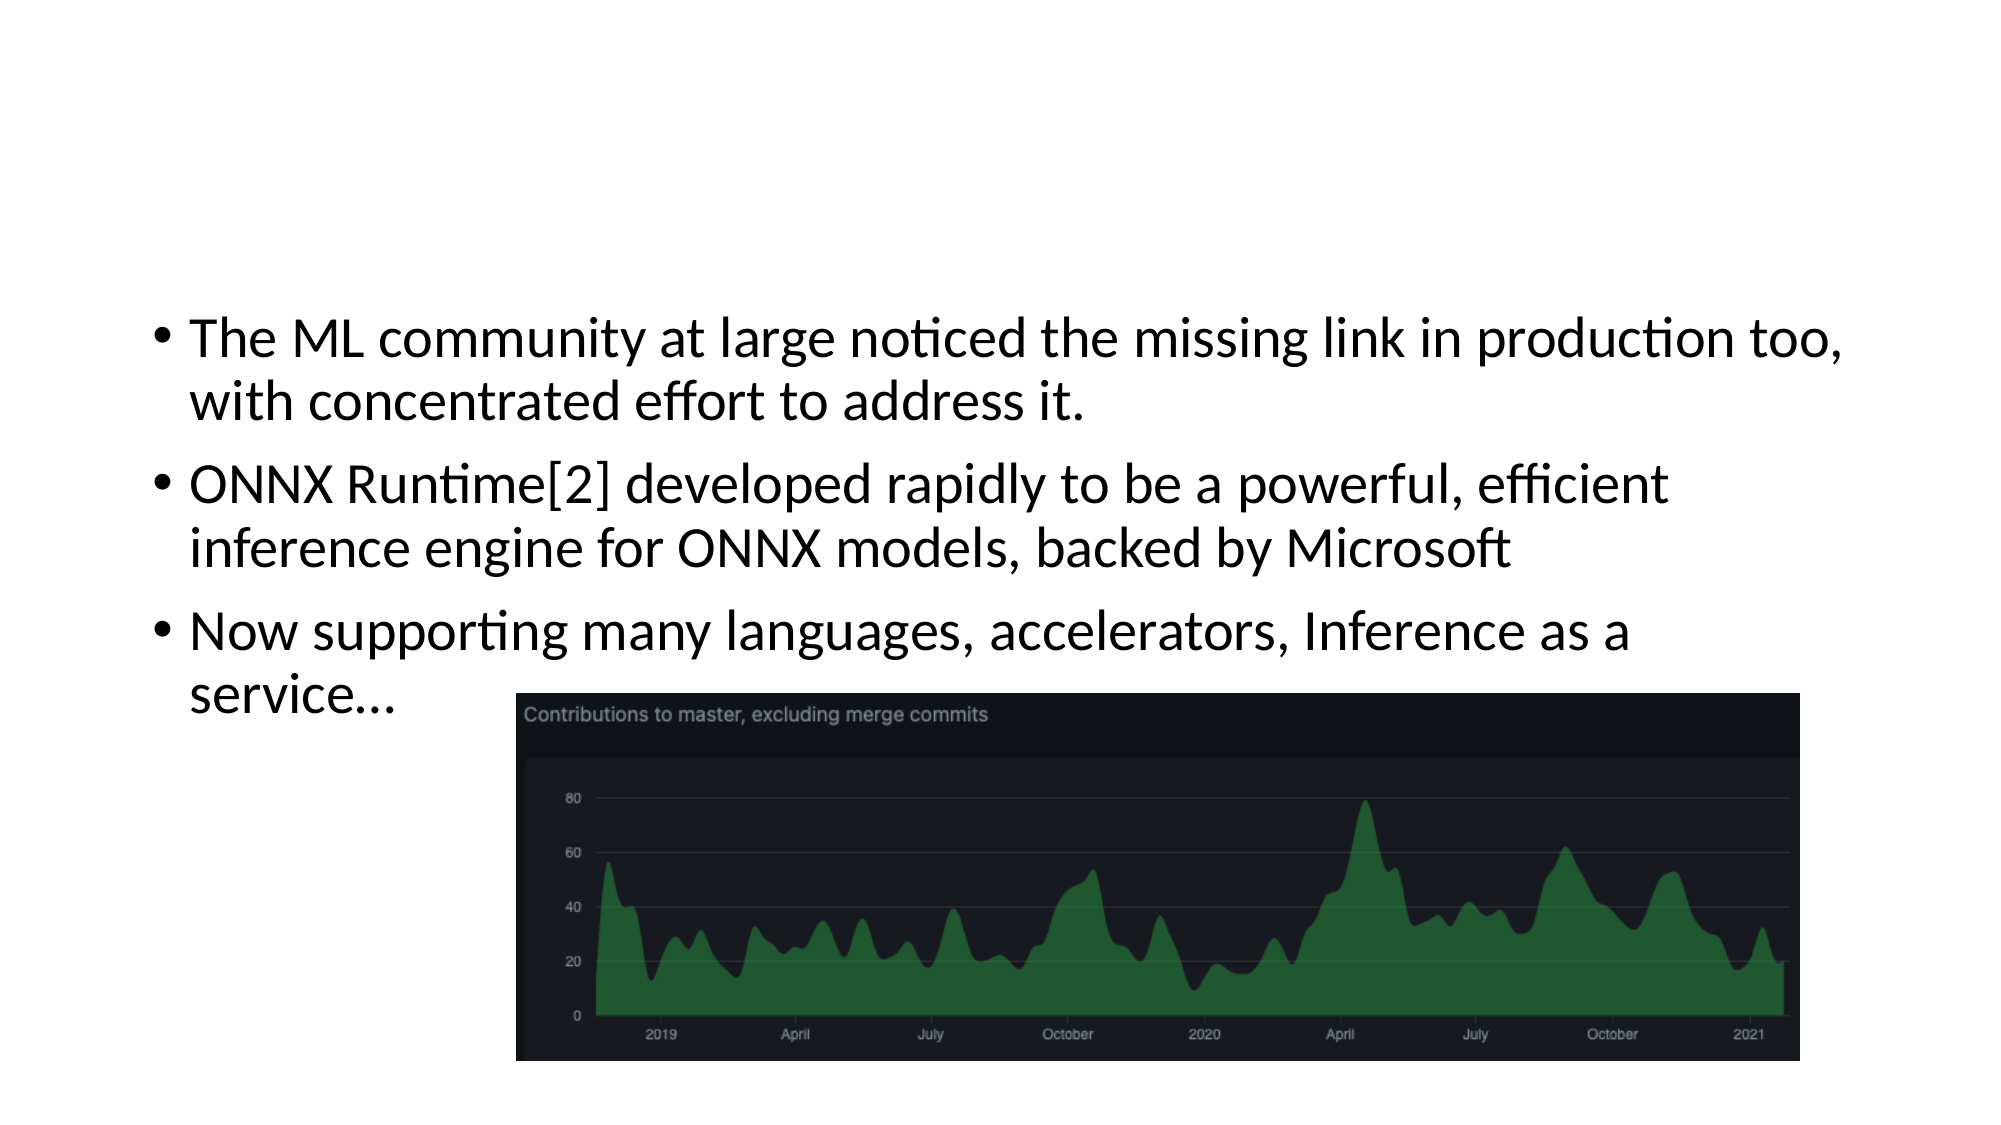

#
The ML community at large noticed the missing link in production too, with concentrated effort to address it.
ONNX Runtime[2] developed rapidly to be a powerful, efficient inference engine for ONNX models, backed by Microsoft
Now supporting many languages, accelerators, Inference as a service…